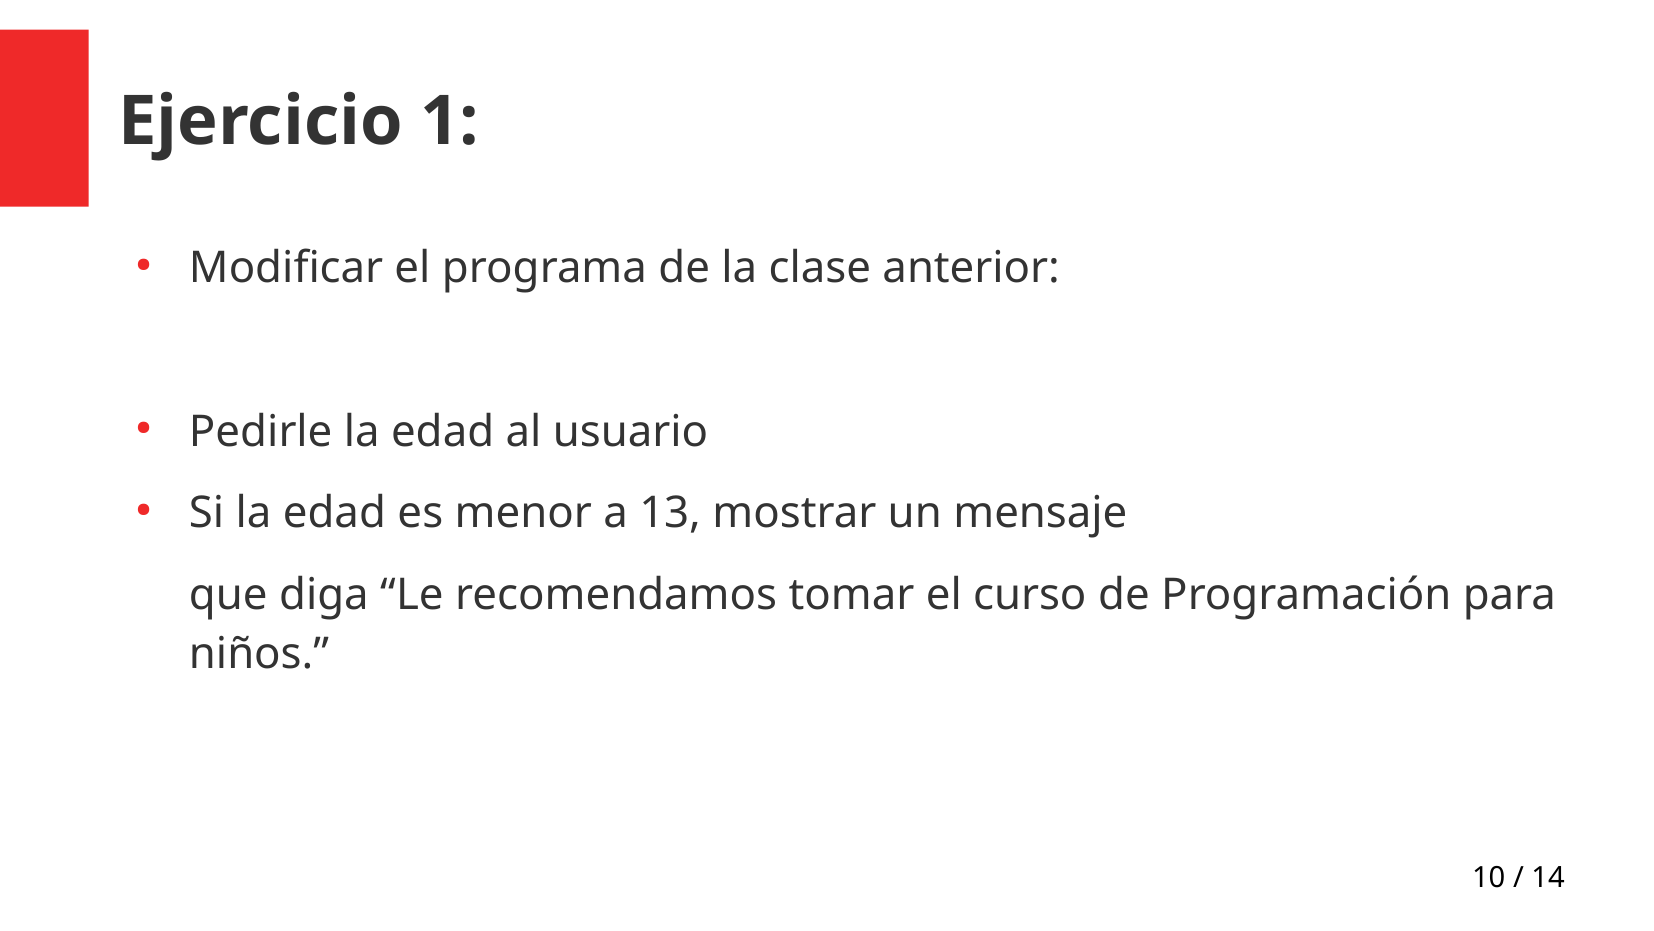

# Ejercicio 1:
Modificar el programa de la clase anterior:
Pedirle la edad al usuario
Si la edad es menor a 13, mostrar un mensaje
que diga “Le recomendamos tomar el curso de Programación para niños.”
10